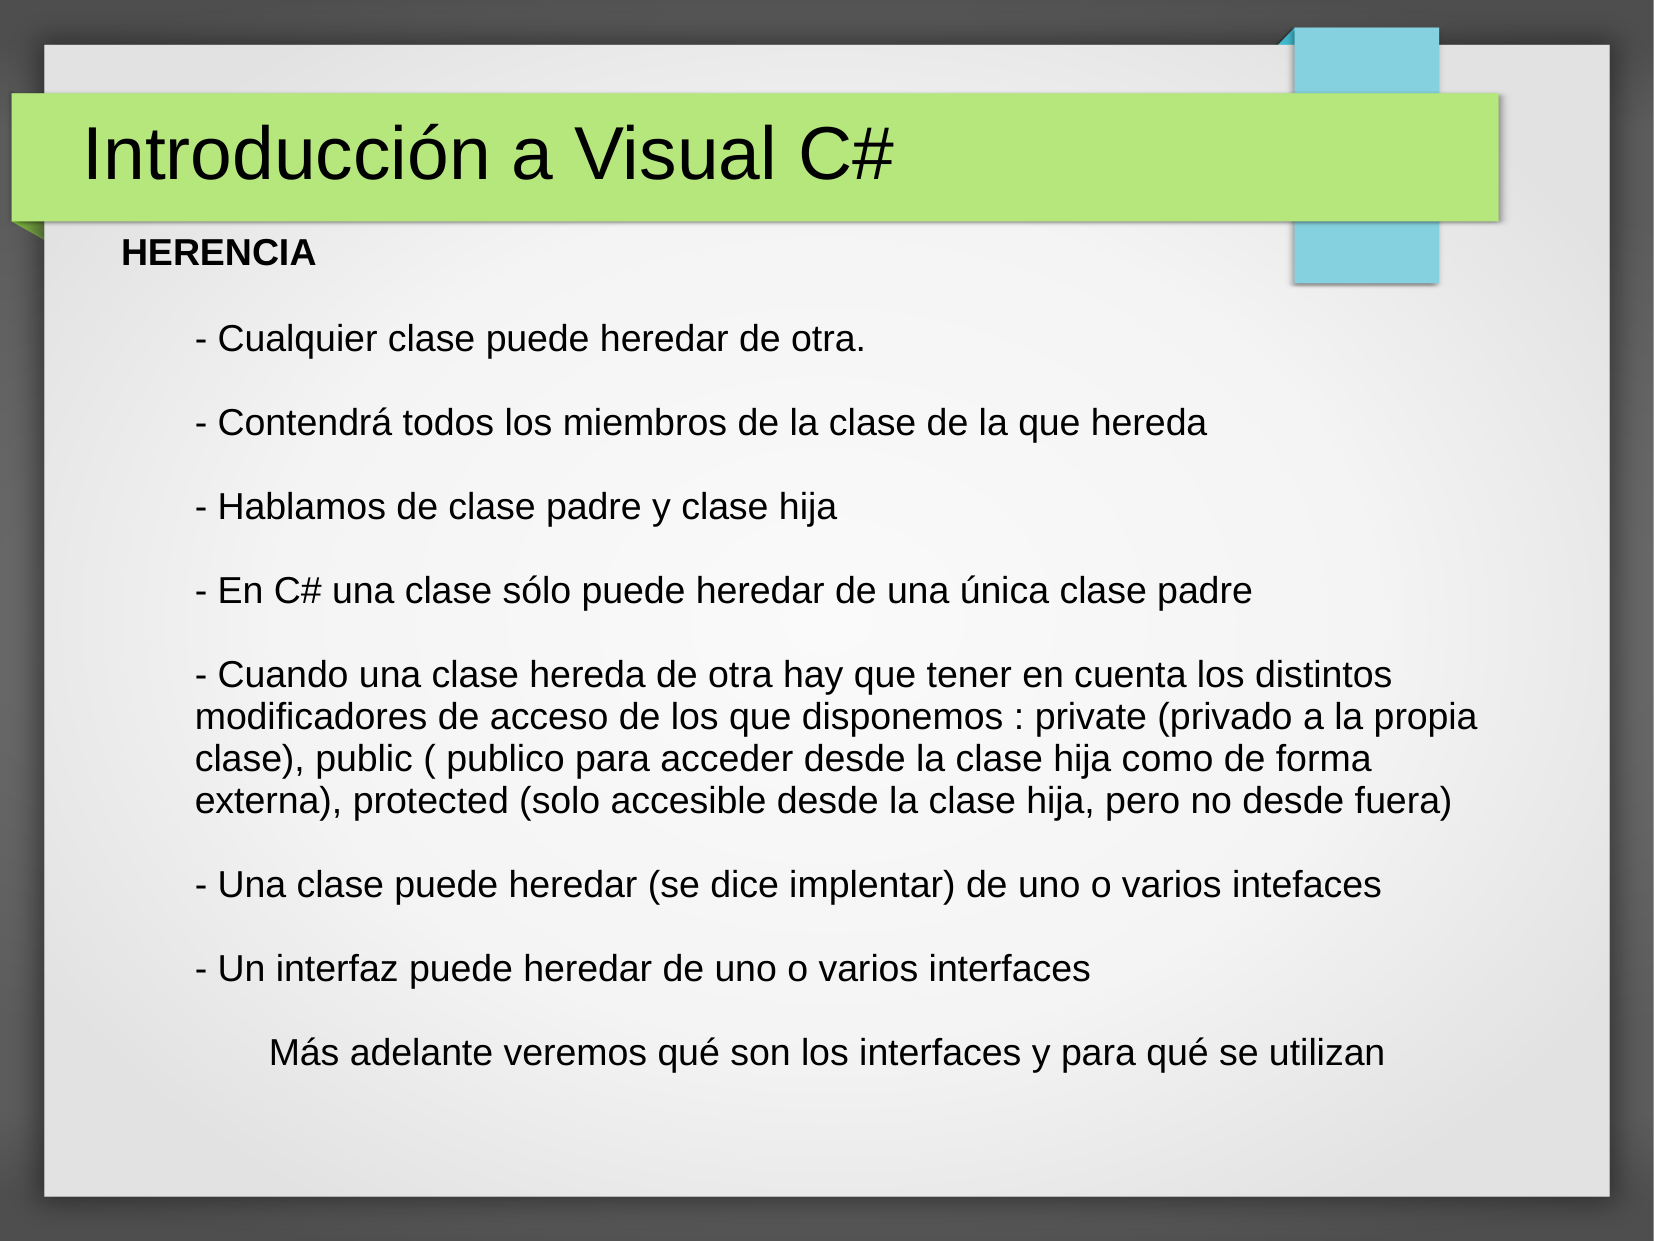

# Introducción a Visual C#
	HERENCIA
		- Cualquier clase puede heredar de otra.
		- Contendrá todos los miembros de la clase de la que hereda
		- Hablamos de clase padre y clase hija
		- En C# una clase sólo puede heredar de una única clase padre
		- Cuando una clase hereda de otra hay que tener en cuenta los distintos 					modificadores de acceso de los que disponemos : private (privado a la propia 				clase), public ( publico para acceder desde la clase hija como de forma 					externa), protected (solo accesible desde la clase hija, pero no desde fuera)
		- Una clase puede heredar (se dice implentar) de uno o varios intefaces
		- Un interfaz puede heredar de uno o varios interfaces
			Más adelante veremos qué son los interfaces y para qué se utilizan